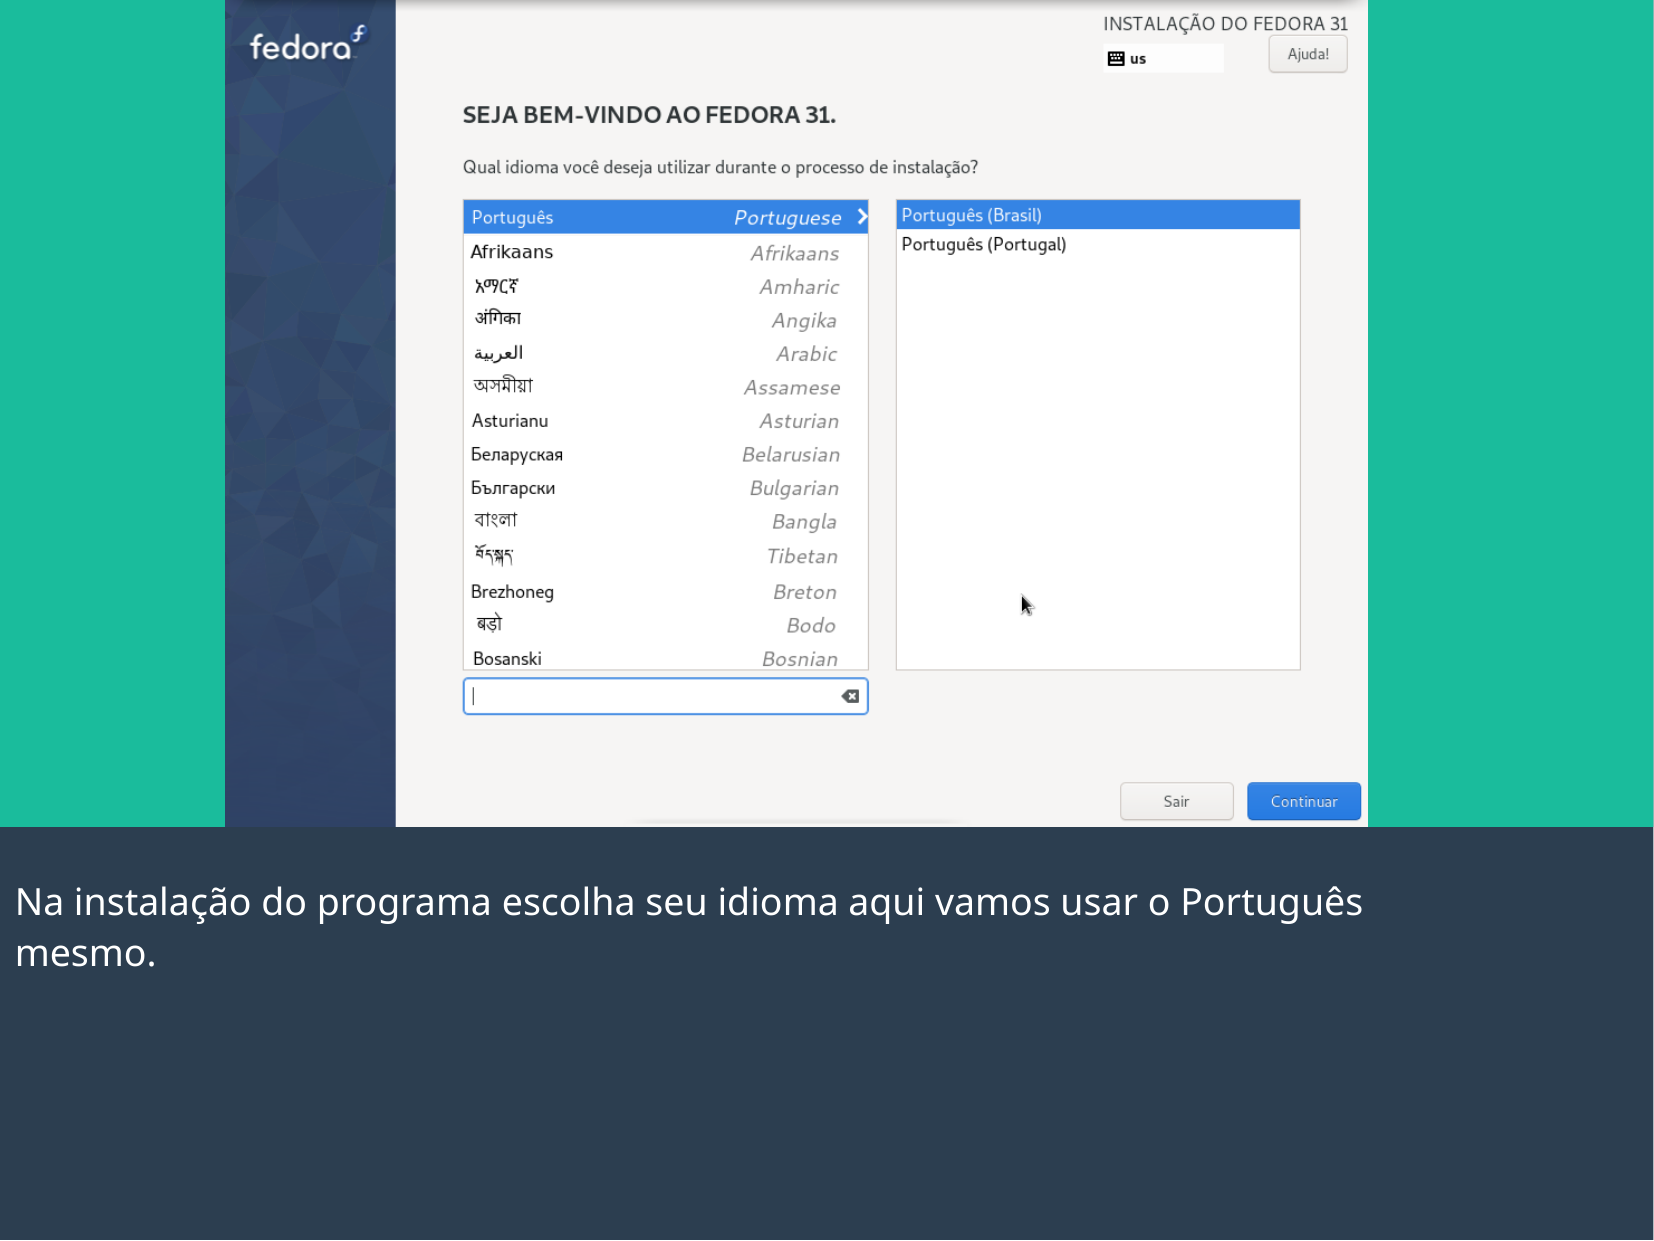

Na instalação do programa escolha seu idioma aqui vamos usar o Português mesmo.